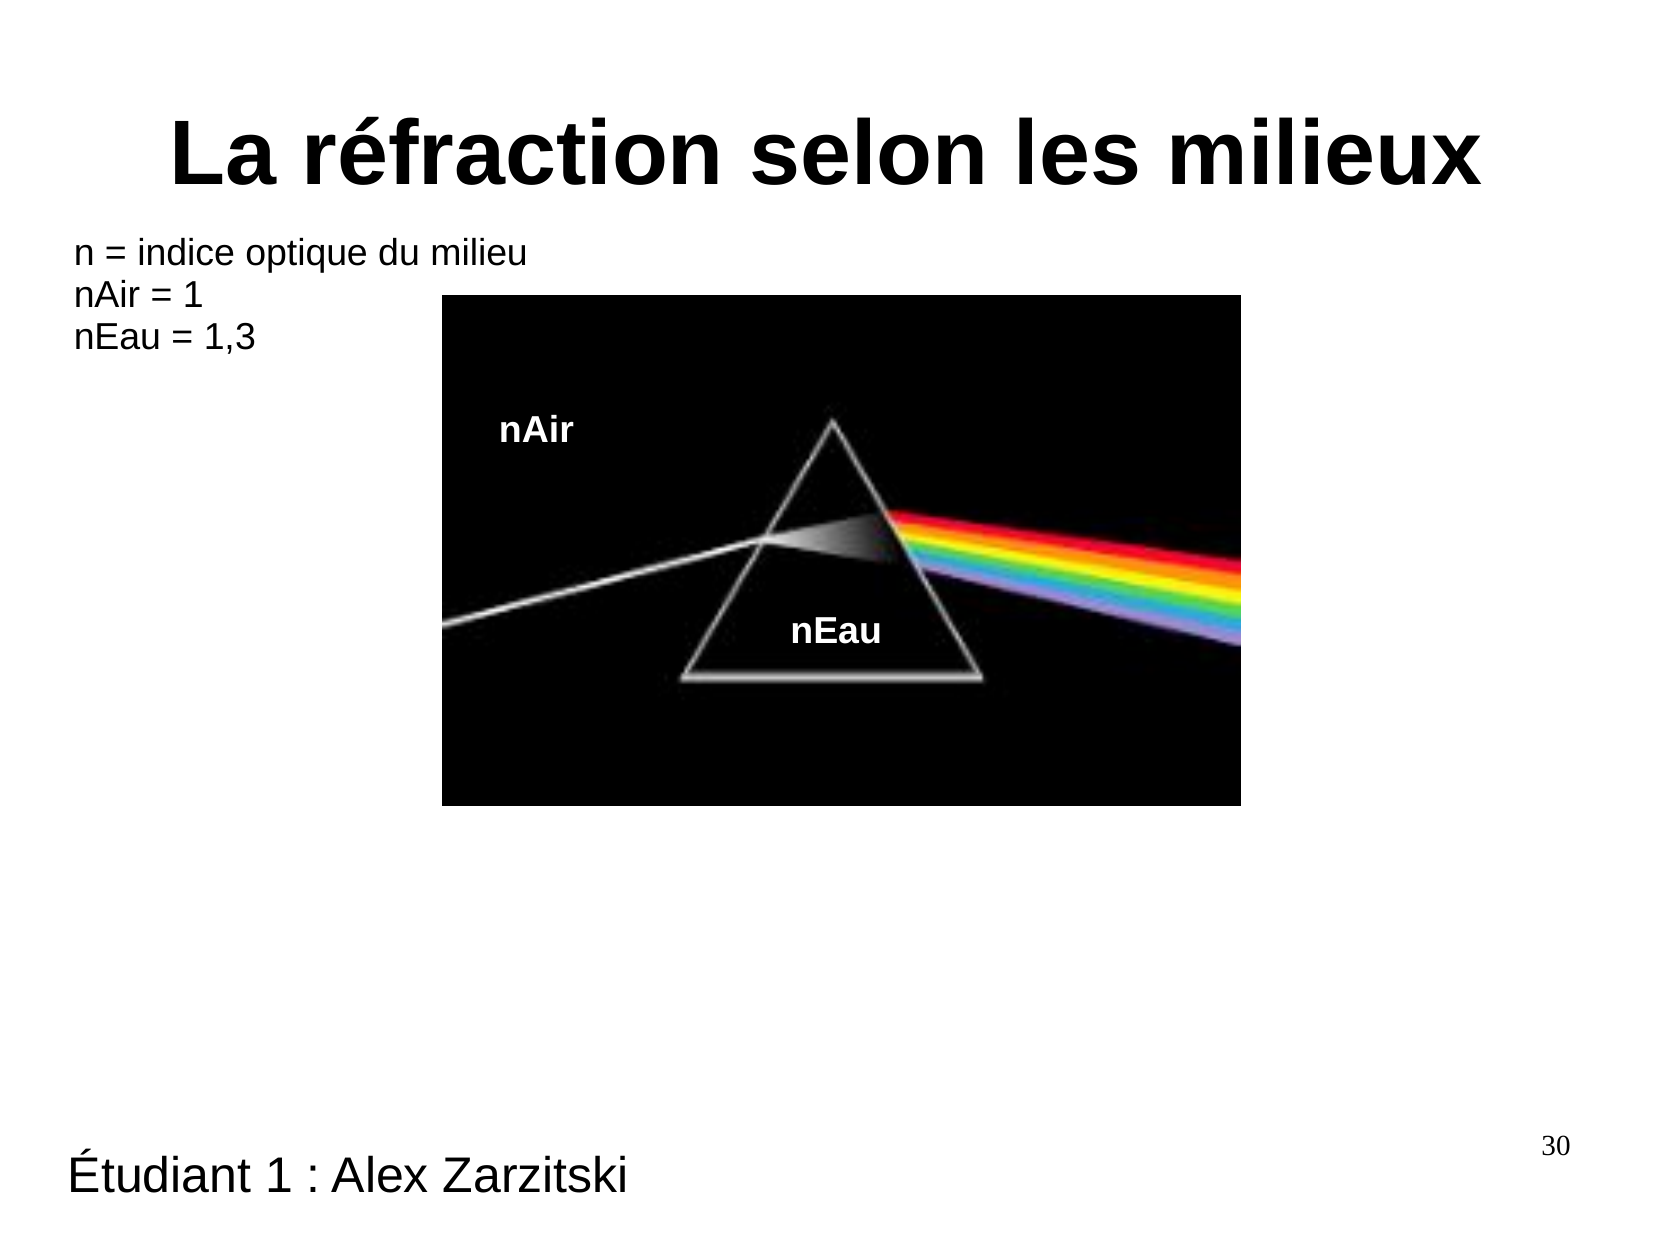

# La réfraction selon les milieux
n = indice optique du milieu
nAir = 1
nEau = 1,3
nAir
nEau
30
Étudiant 1 : Alex Zarzitski